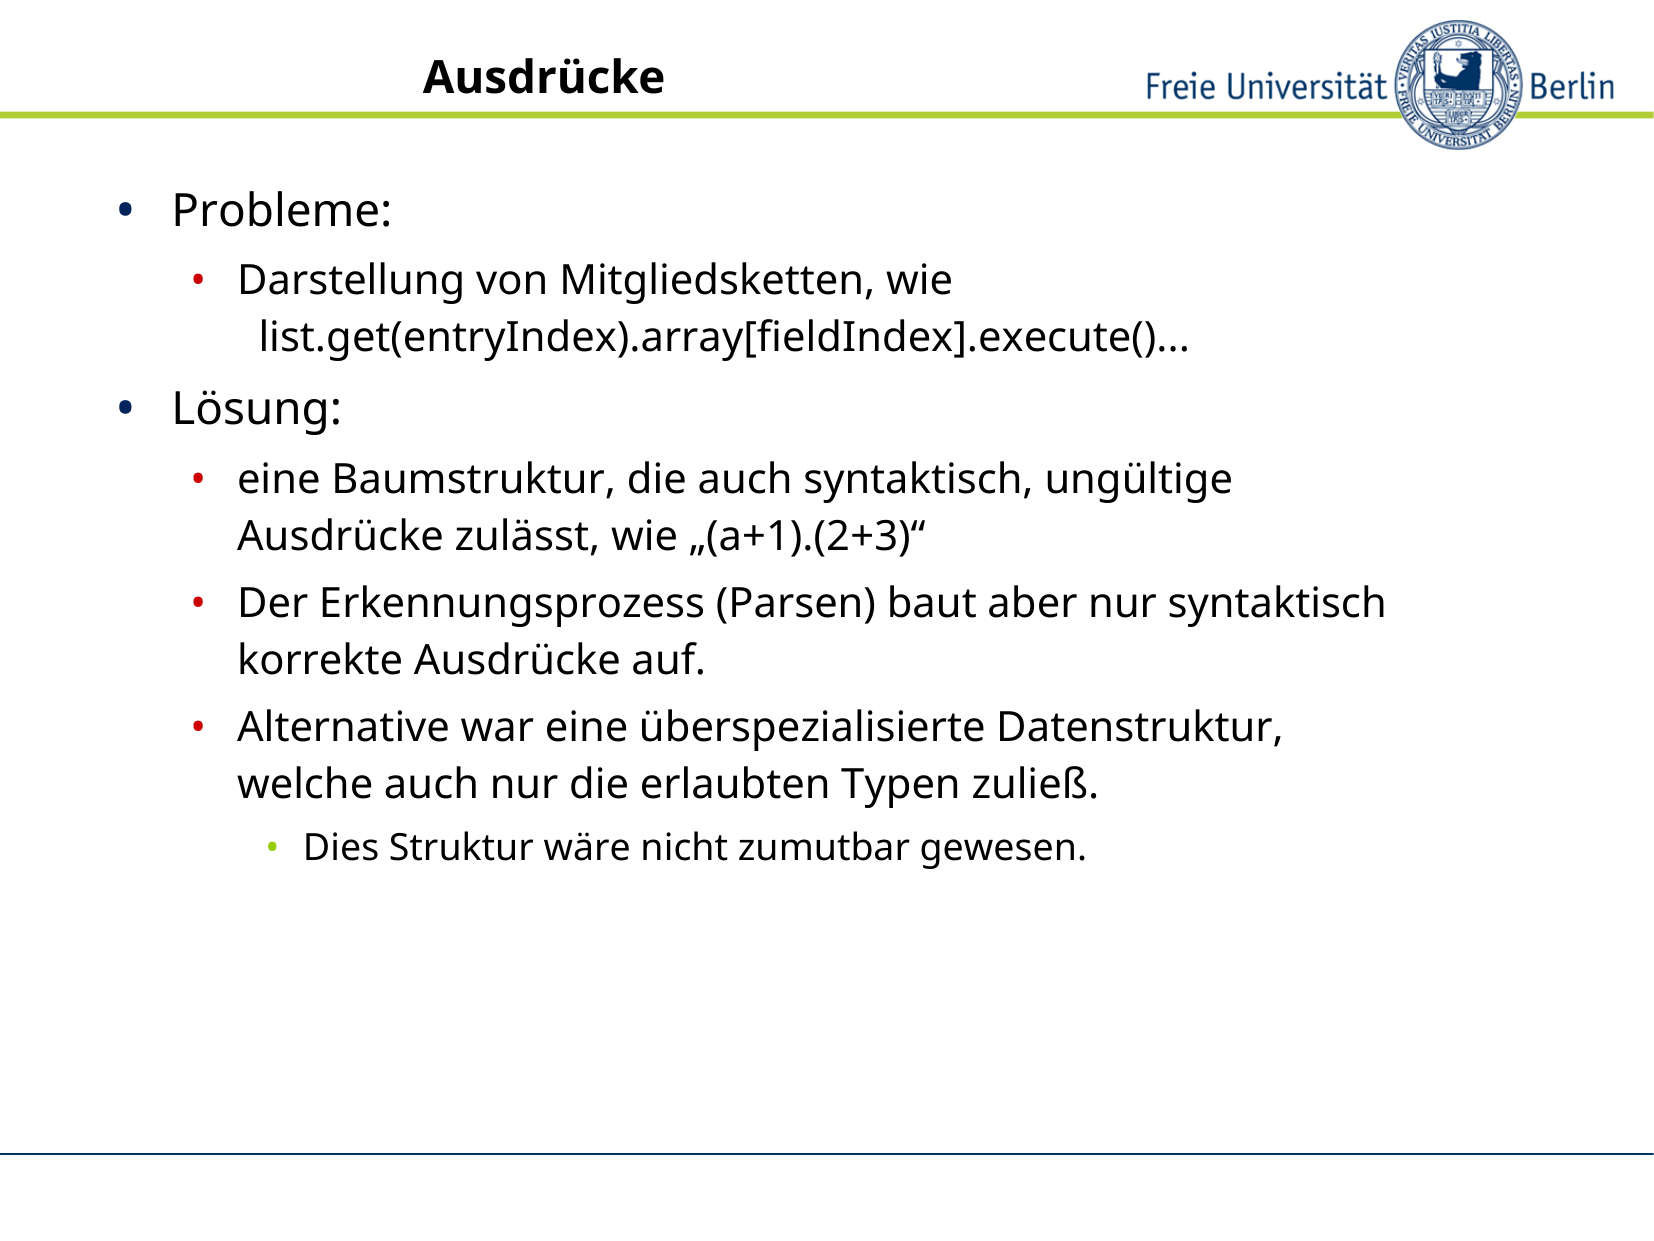

# Ausdrücke
Probleme:
Darstellung von Mitgliedsketten, wie
 list.get(entryIndex).array[fieldIndex].execute()...
Lösung:
eine Baumstruktur, die auch syntaktisch, ungültige Ausdrücke zulässt, wie „(a+1).(2+3)“
Der Erkennungsprozess (Parsen) baut aber nur syntaktisch korrekte Ausdrücke auf.
Alternative war eine überspezialisierte Datenstruktur, welche auch nur die erlaubten Typen zuließ.
Dies Struktur wäre nicht zumutbar gewesen.